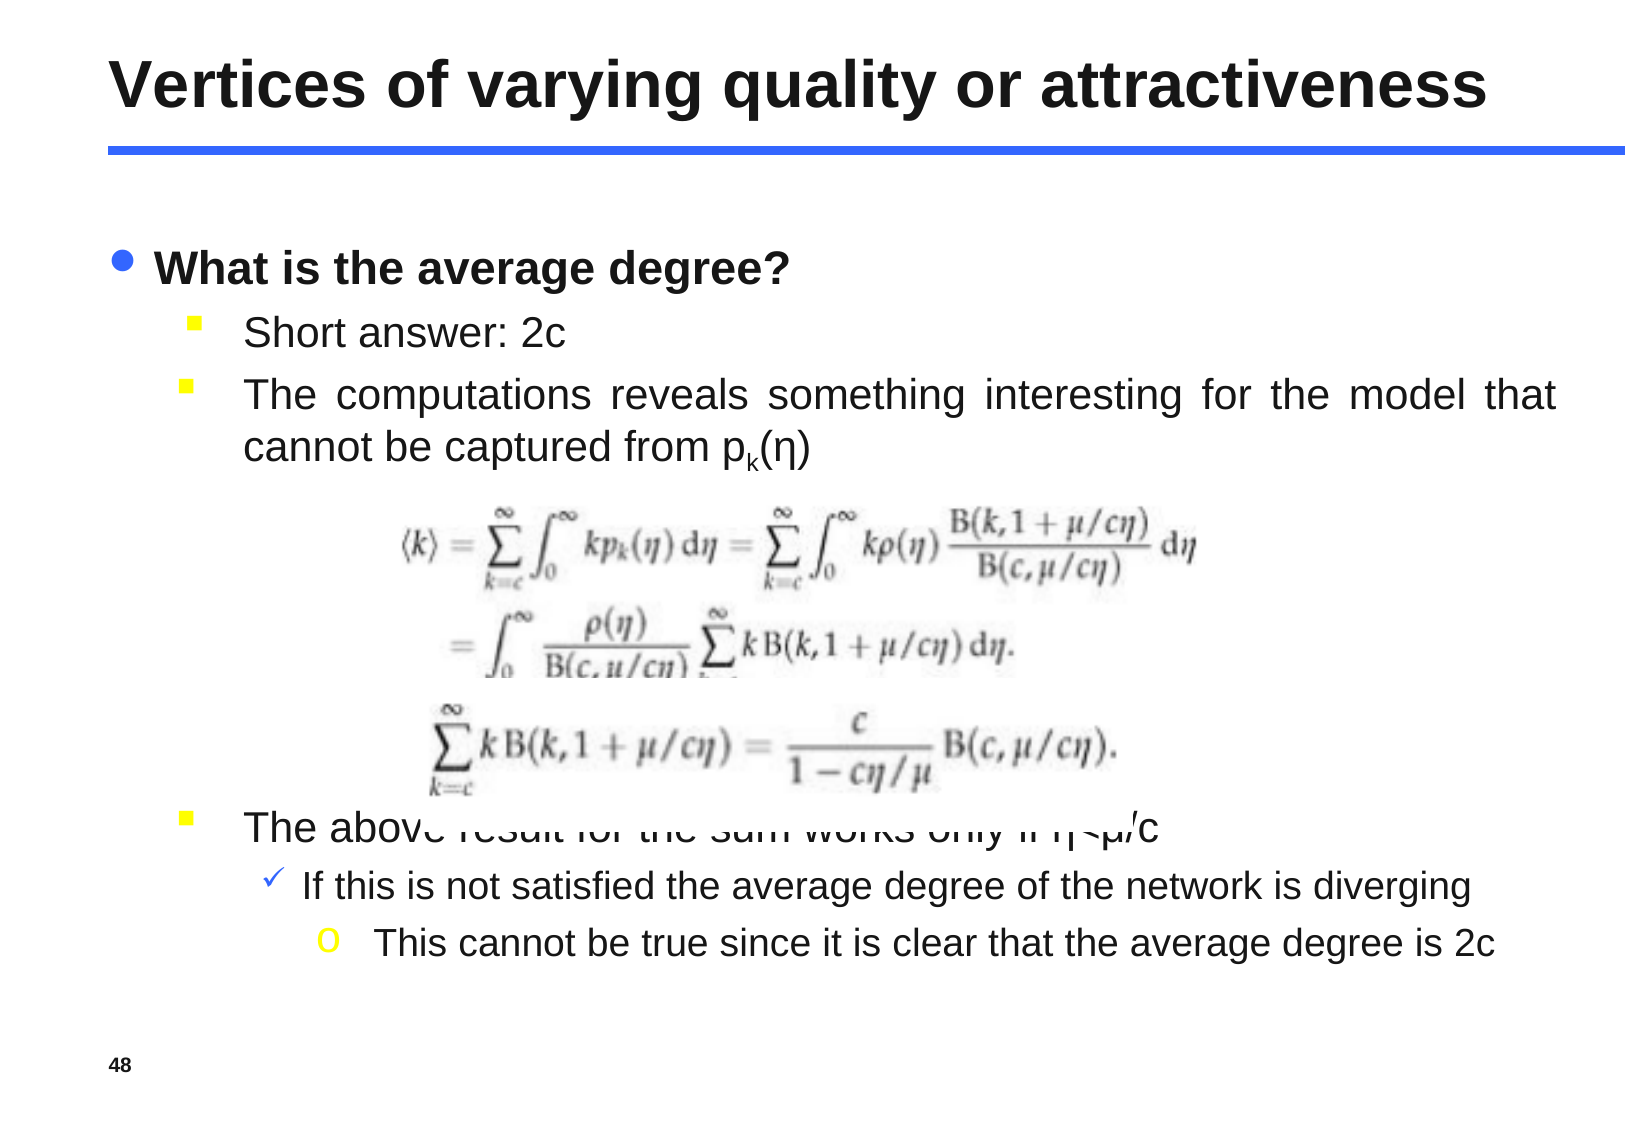

# Vertices of varying quality or attractiveness
What is the average degree?
Short answer: 2c
The computations reveals something interesting for the model that cannot be captured from pk(η)
The above result for the sum works only if η<μ/c
If this is not satisfied the average degree of the network is diverging
This cannot be true since it is clear that the average degree is 2c